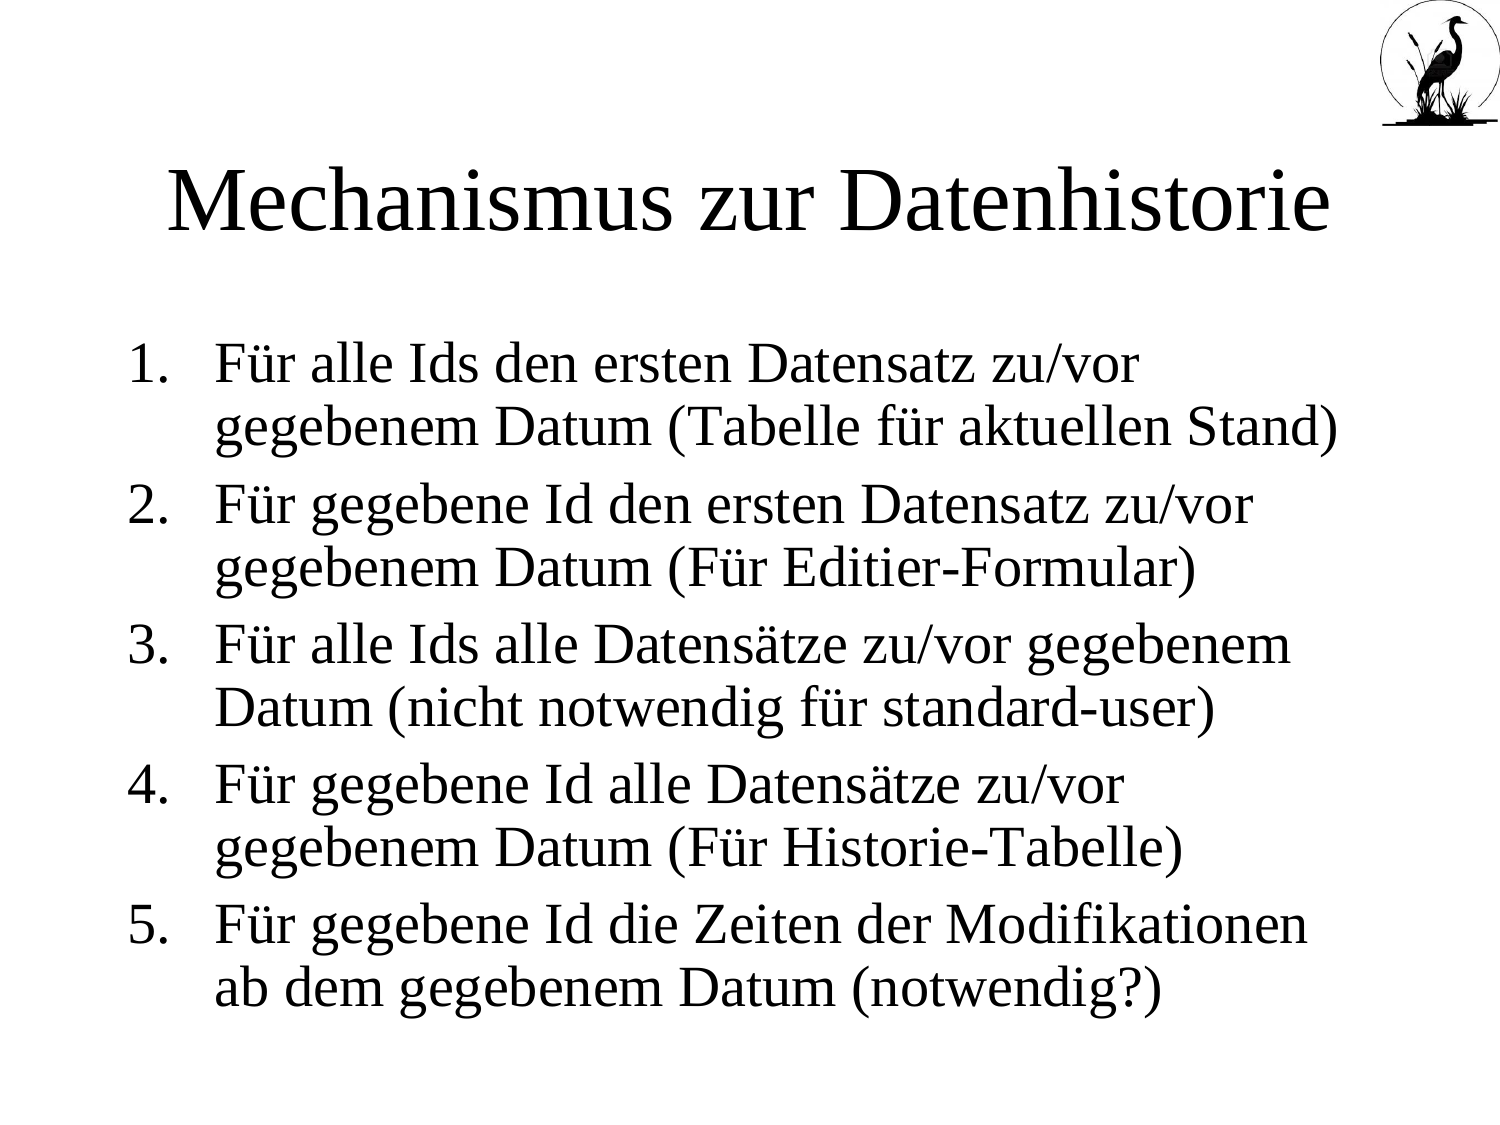

# Mechanismus zur Datenhistorie
Für alle Ids den ersten Datensatz zu/vor gegebenem Datum (Tabelle für aktuellen Stand)
Für gegebene Id den ersten Datensatz zu/vor gegebenem Datum (Für Editier-Formular)
Für alle Ids alle Datensätze zu/vor gegebenem Datum (nicht notwendig für standard-user)
Für gegebene Id alle Datensätze zu/vor gegebenem Datum (Für Historie-Tabelle)
Für gegebene Id die Zeiten der Modifikationen ab dem gegebenem Datum (notwendig?)